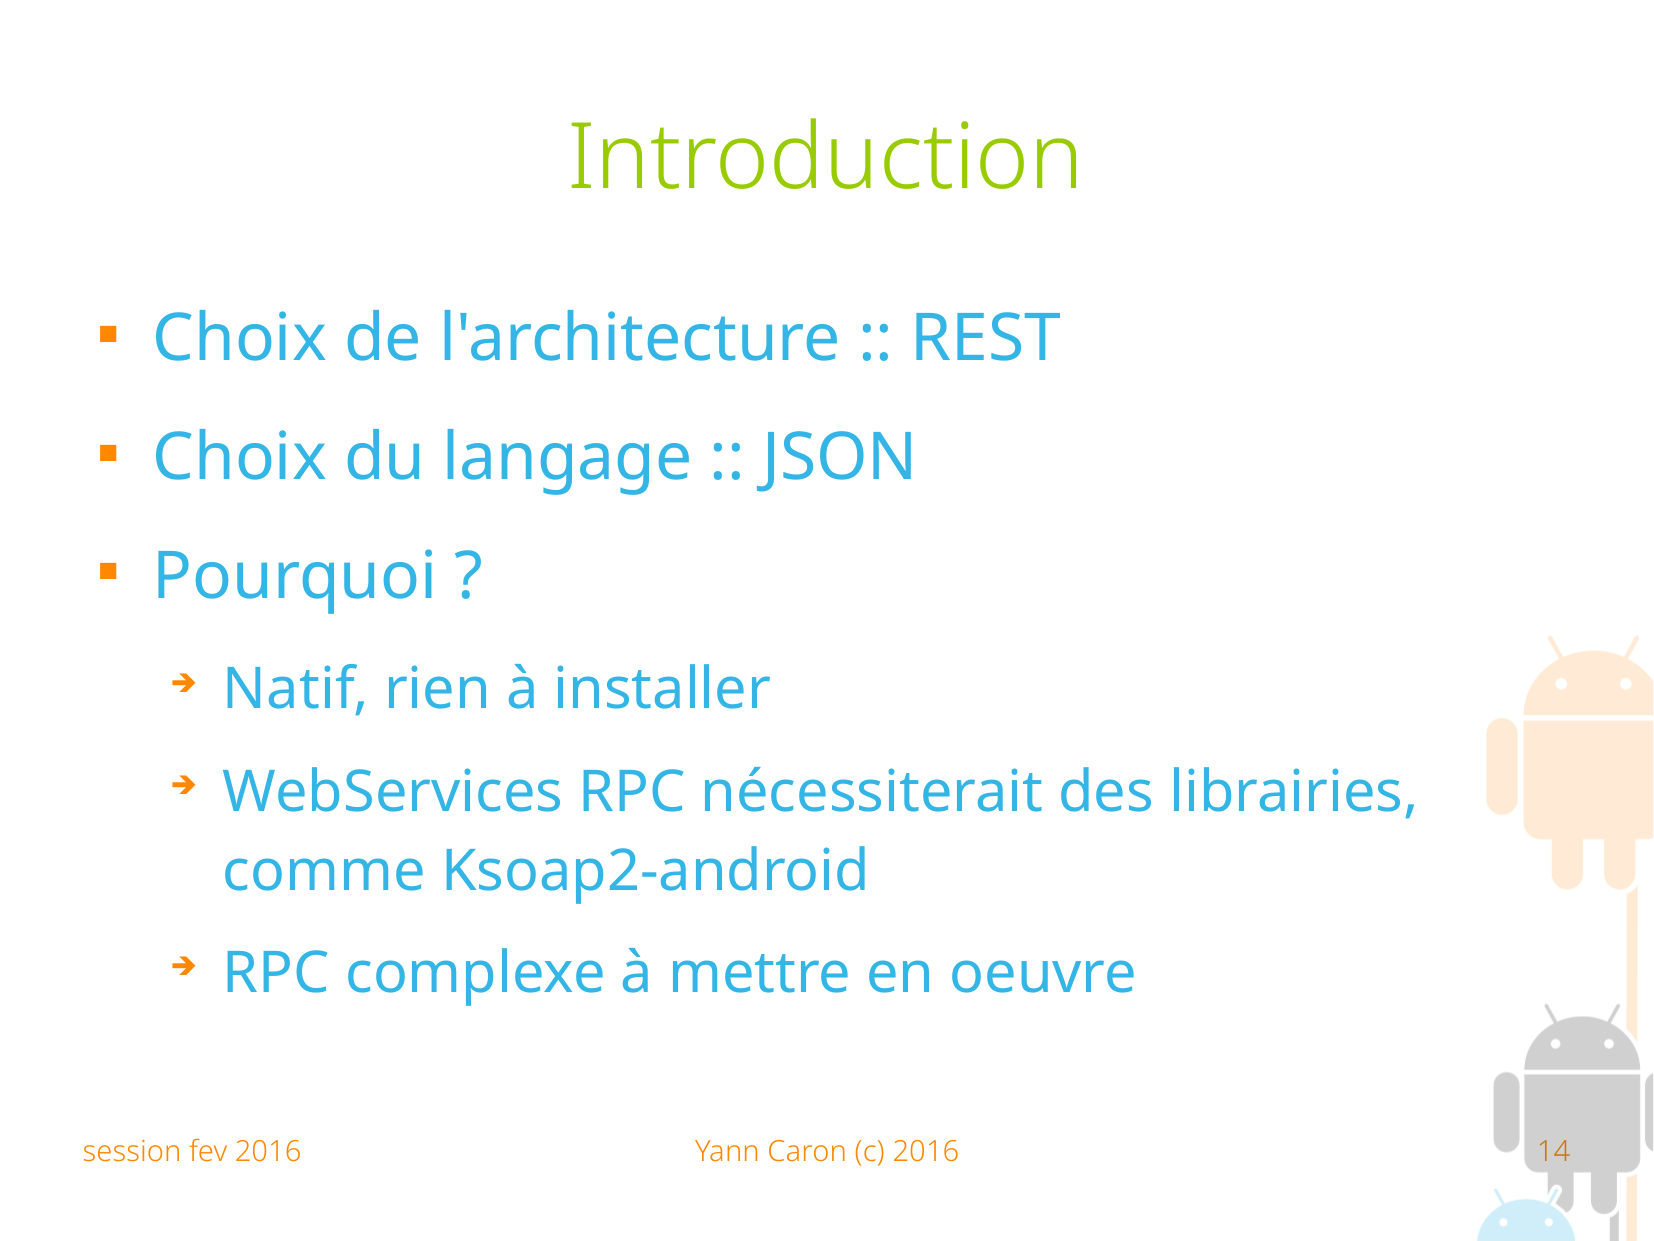

# Introduction
Choix de l'architecture :: REST
Choix du langage :: JSON
Pourquoi ?
Natif, rien à installer
WebServices RPC nécessiterait des librairies, comme Ksoap2-android
RPC complexe à mettre en oeuvre
session fev 2016
Yann Caron (c) 2016
14